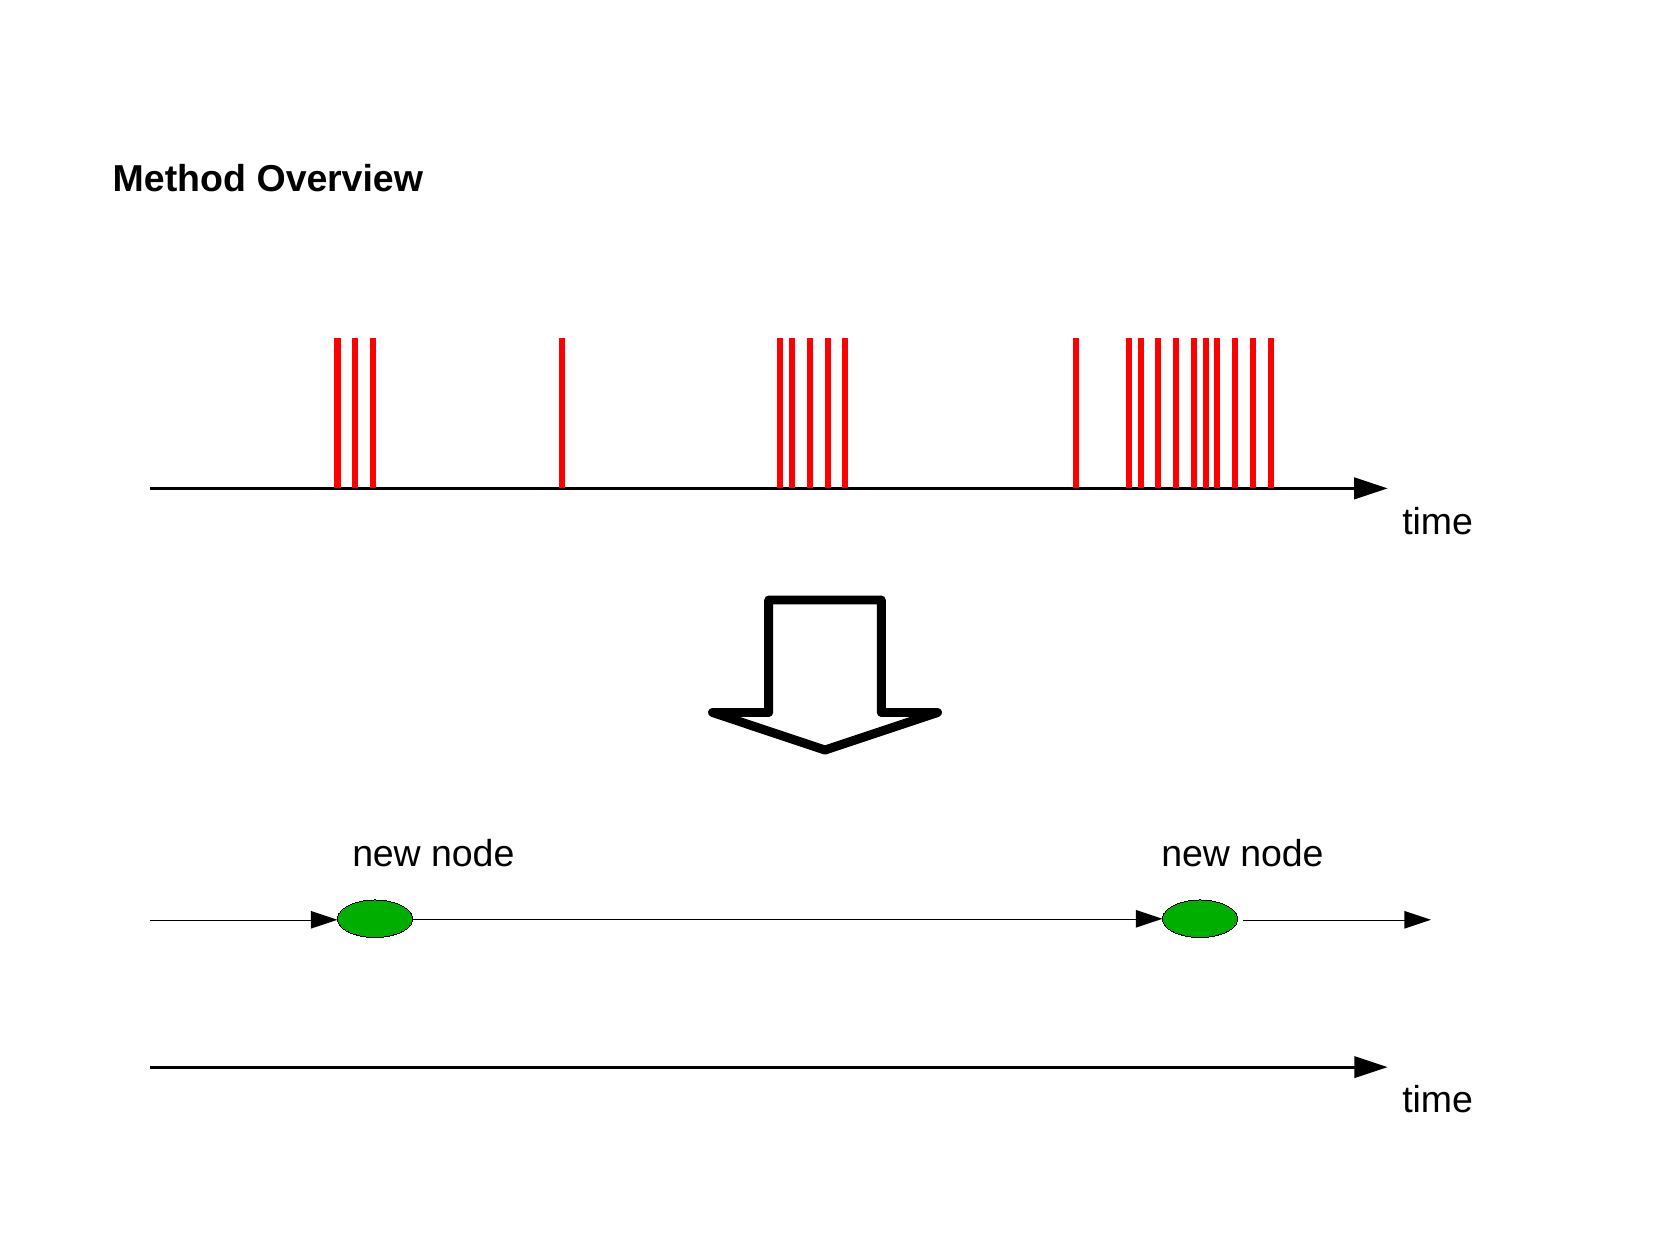

Method Overview
time
new node
new node
time